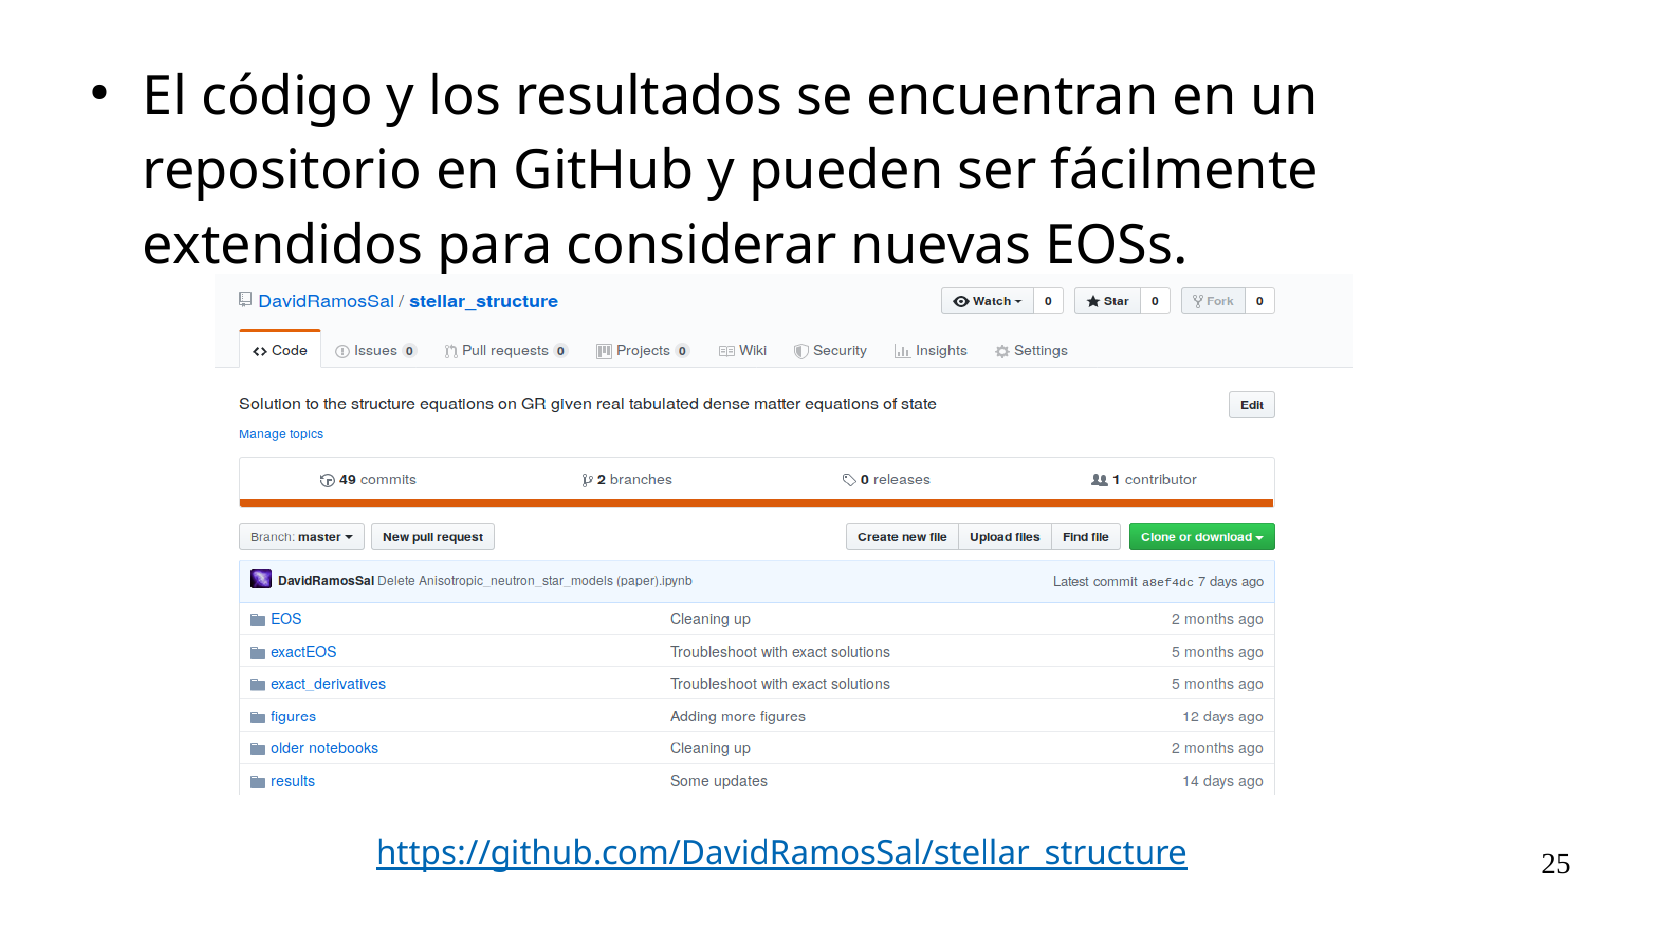

# El código y los resultados se encuentran en un repositorio en GitHub y pueden ser fácilmente extendidos para considerar nuevas EOSs.
https://github.com/DavidRamosSal/stellar_structure
25